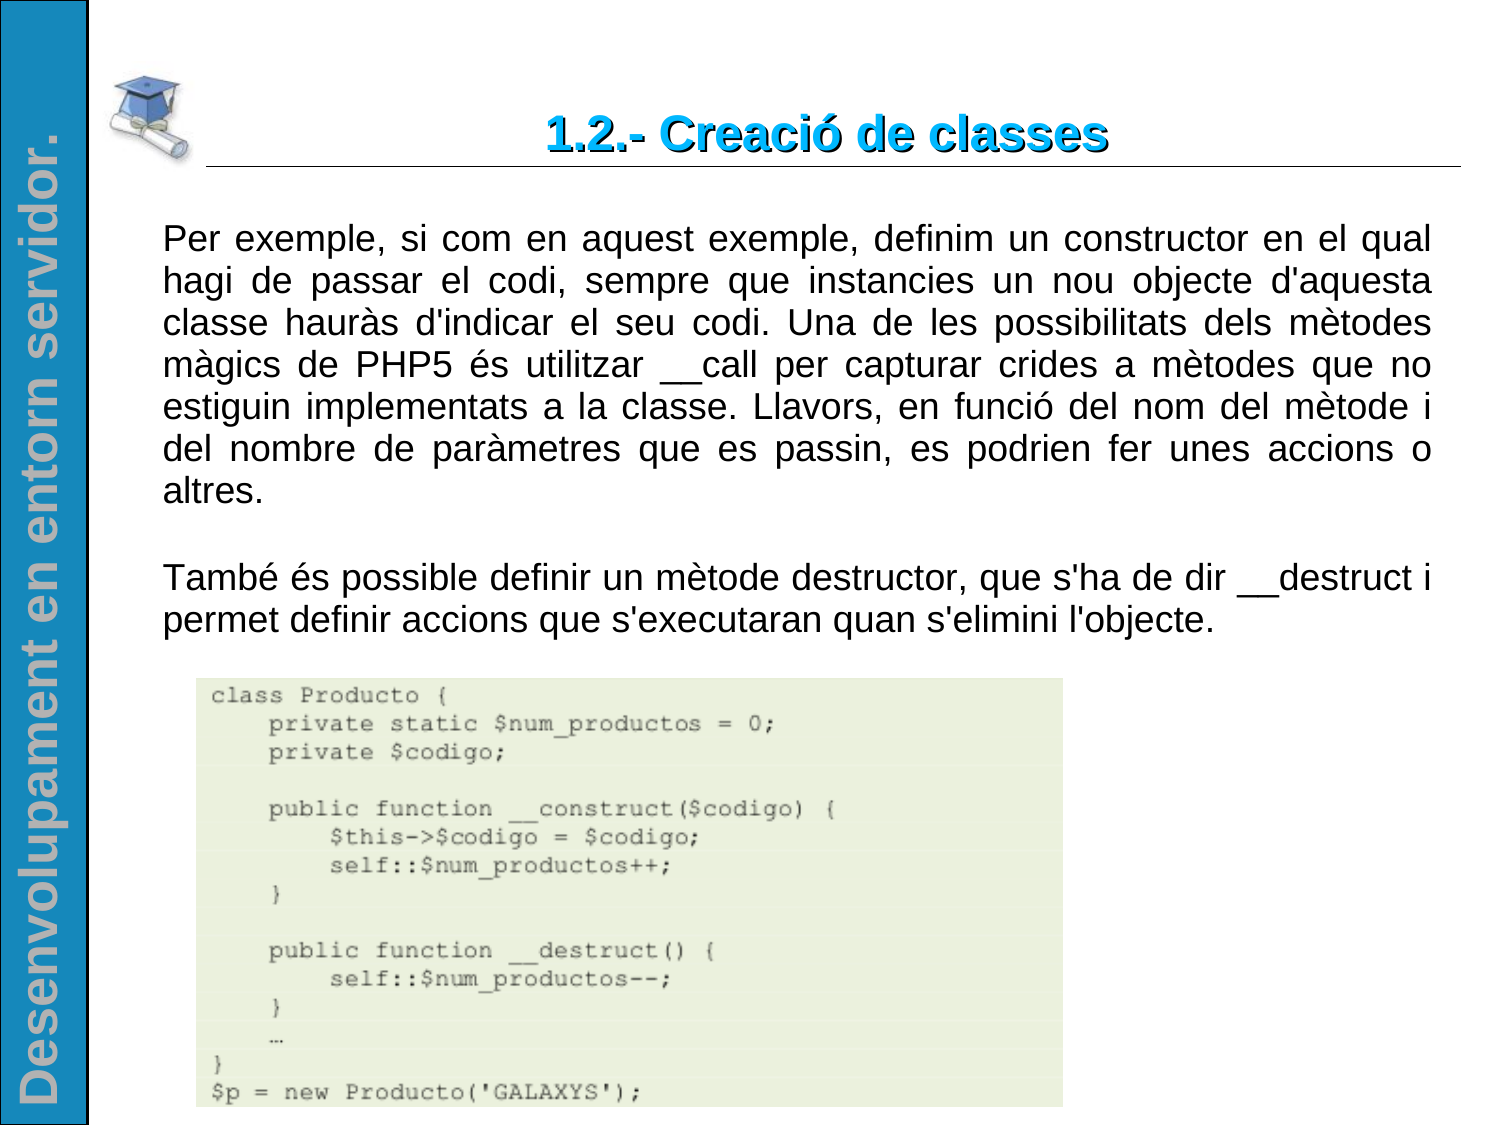

# 1.2.- Creació de classes
Per exemple, si com en aquest exemple, definim un constructor en el qual hagi de passar el codi, sempre que instancies un nou objecte d'aquesta classe hauràs d'indicar el seu codi. Una de les possibilitats dels mètodes màgics de PHP5 és utilitzar __call per capturar crides a mètodes que no estiguin implementats a la classe. Llavors, en funció del nom del mètode i del nombre de paràmetres que es passin, es podrien fer unes accions o altres.
També és possible definir un mètode destructor, que s'ha de dir __destruct i permet definir accions que s'executaran quan s'elimini l'objecte.